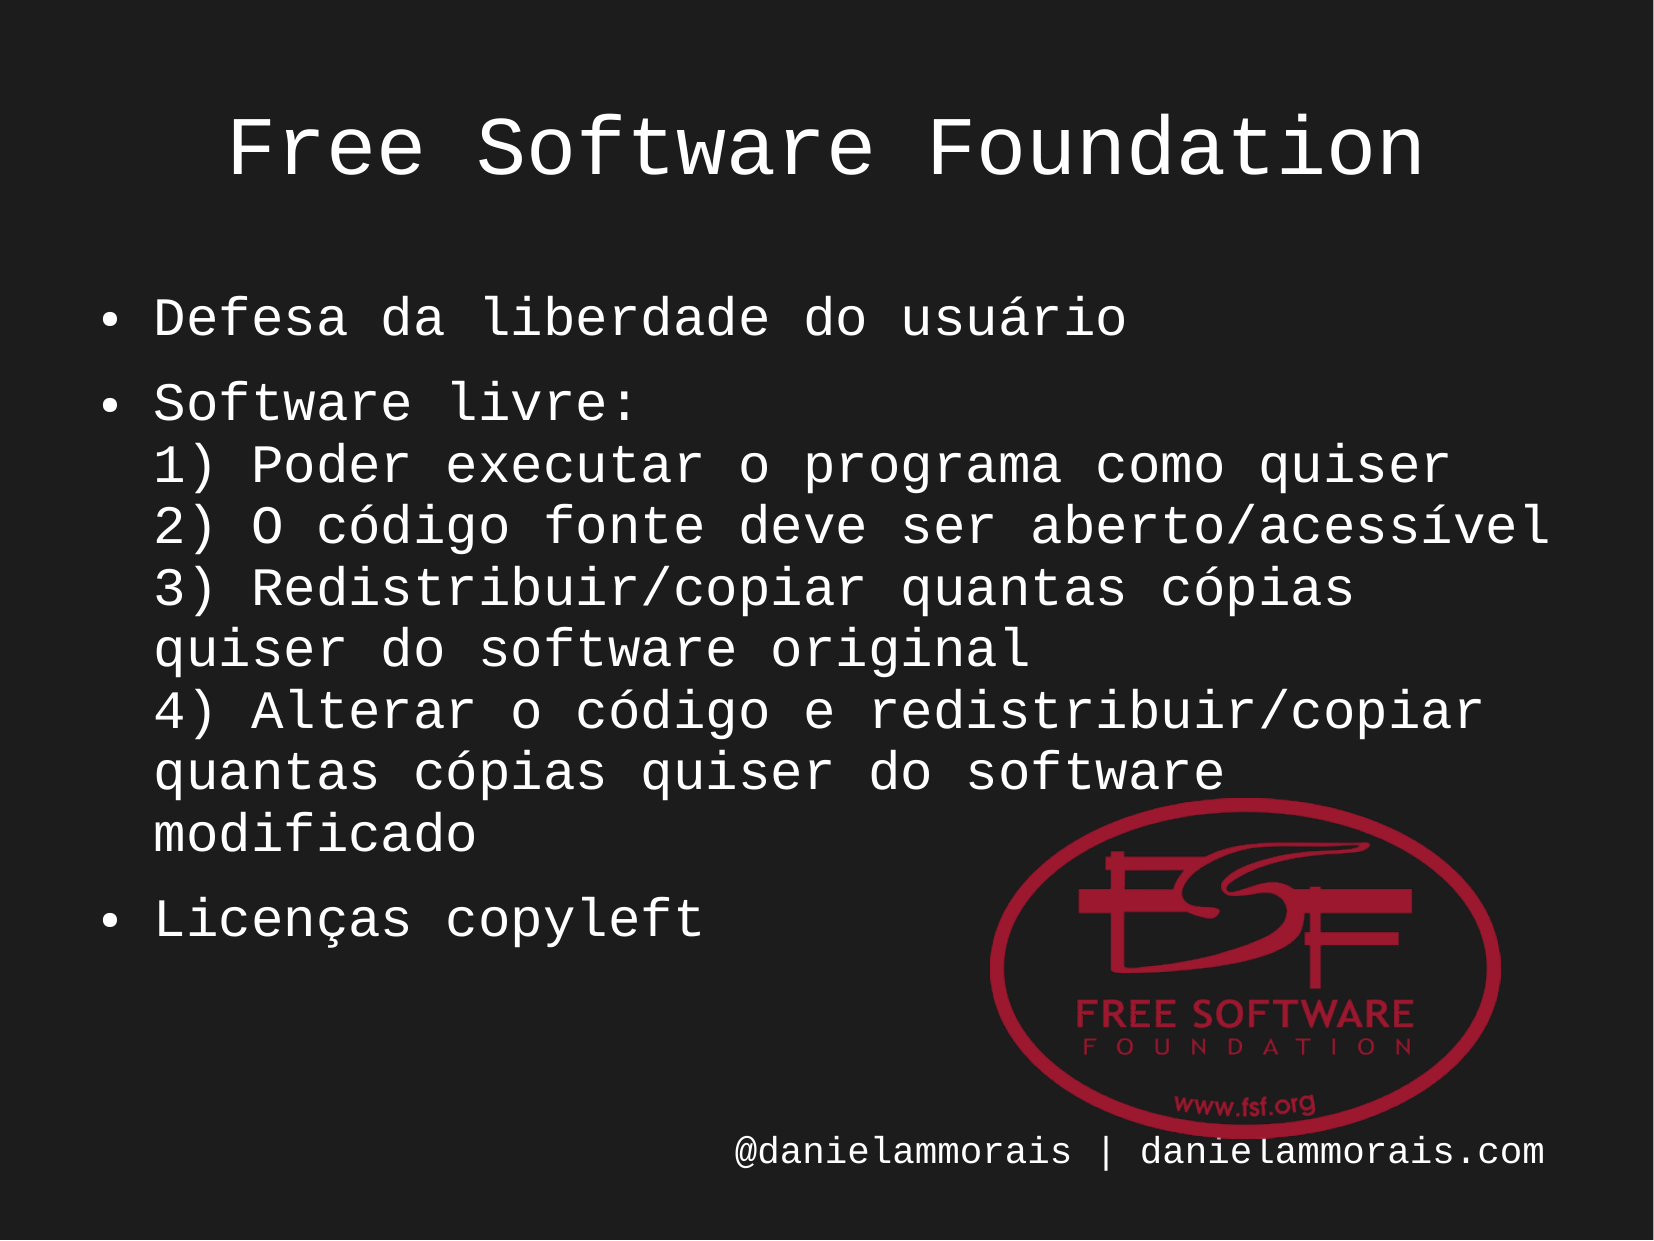

# Free Software Foundation
Defesa da liberdade do usuário
Software livre:
1) Poder executar o programa como quiser
2) O código fonte deve ser aberto/acessível
3) Redistribuir/copiar quantas cópias quiser do software original
4) Alterar o código e redistribuir/copiar quantas cópias quiser do software modificado
Licenças copyleft
@danielammorais | danielammorais.com